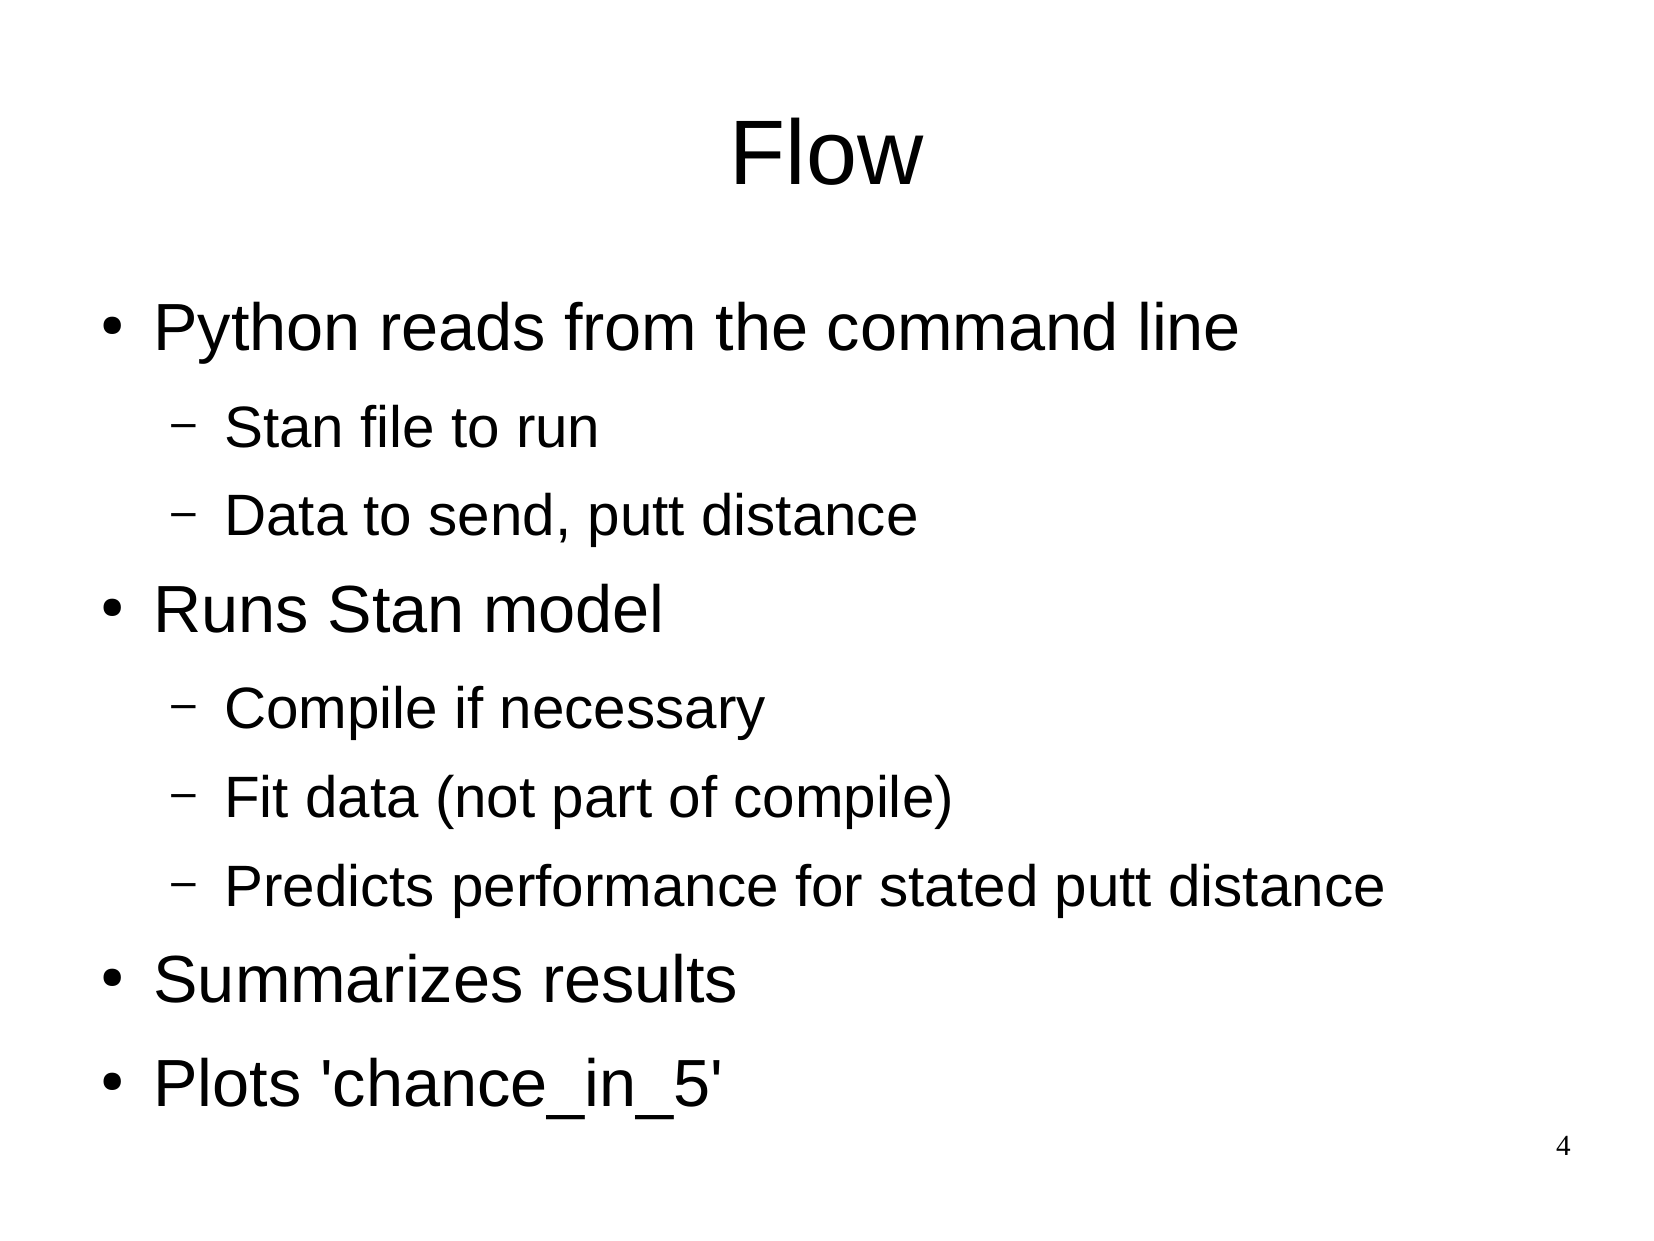

# Flow
Python reads from the command line
Stan file to run
Data to send, putt distance
Runs Stan model
Compile if necessary
Fit data (not part of compile)
Predicts performance for stated putt distance
Summarizes results
Plots 'chance_in_5'
4